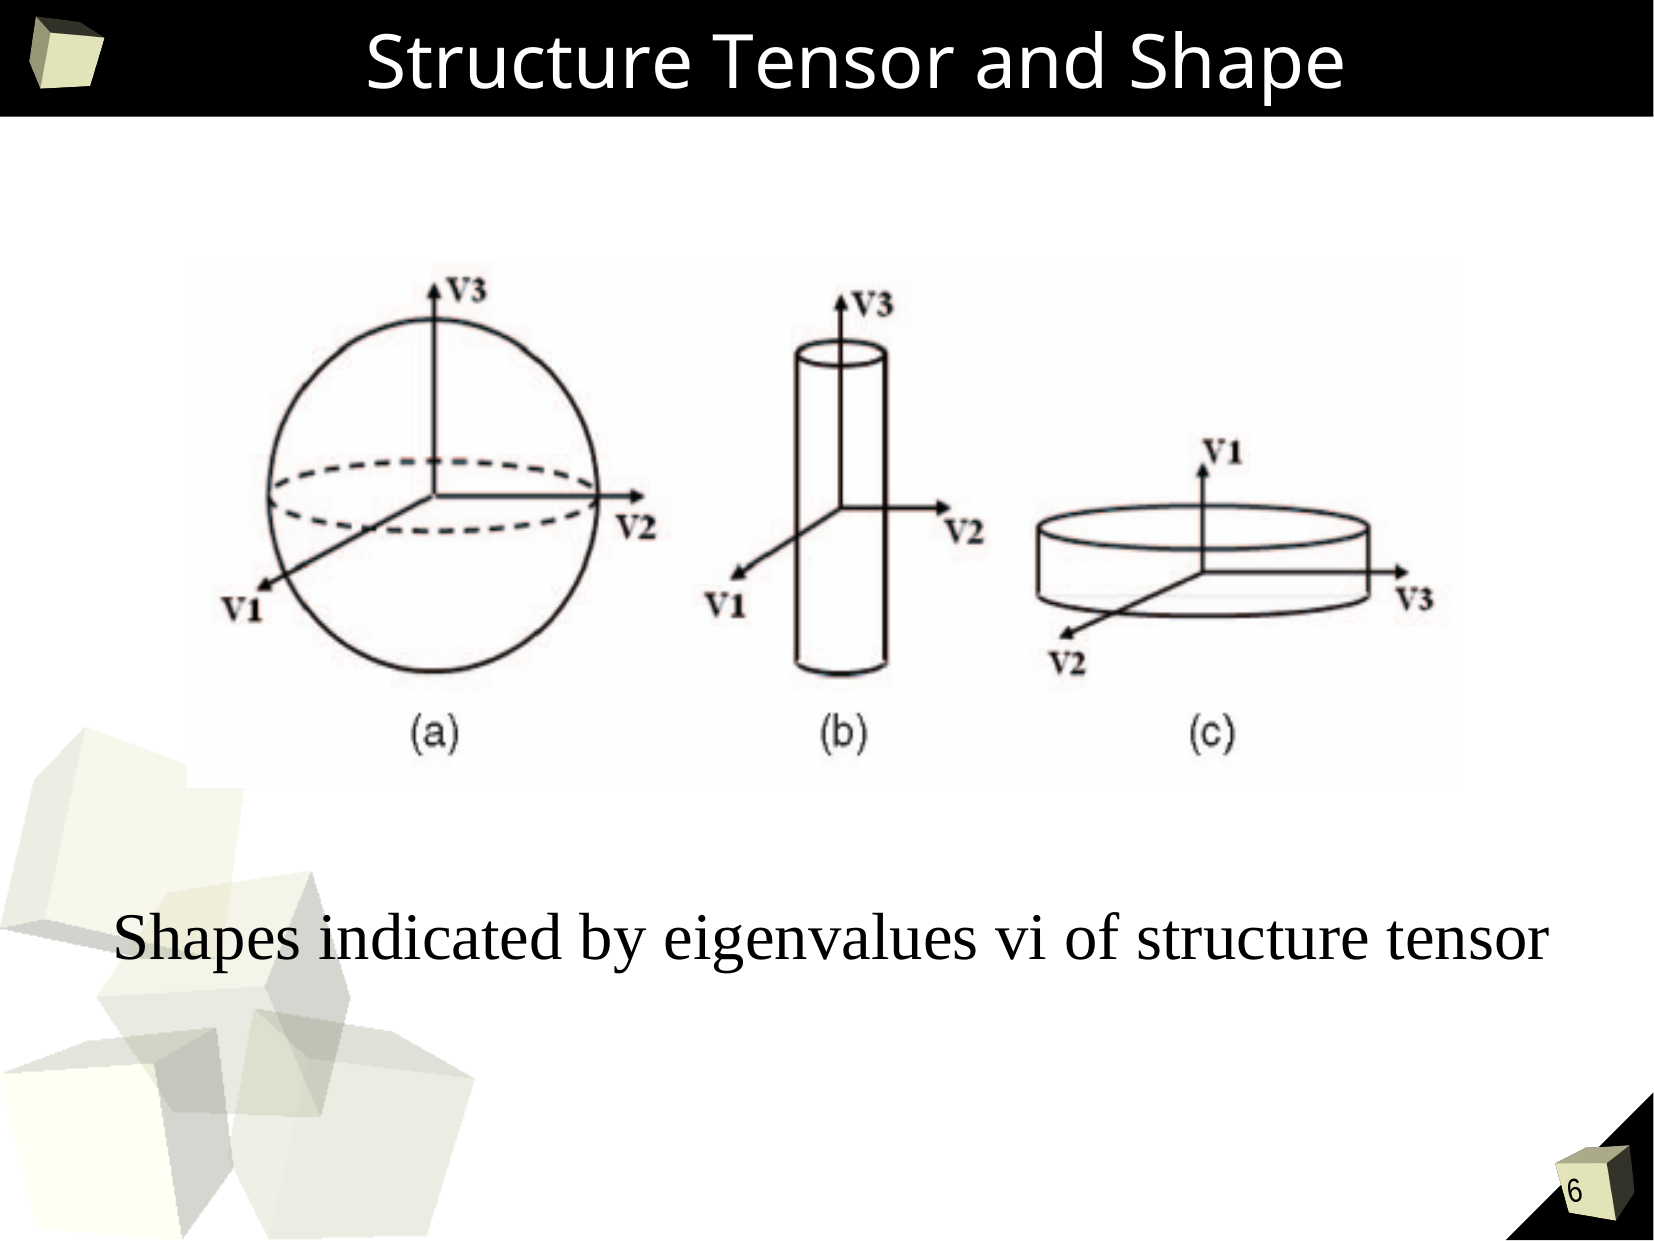

# Structure Tensor and Shape
Shapes indicated by eigenvalues vi of structure tensor